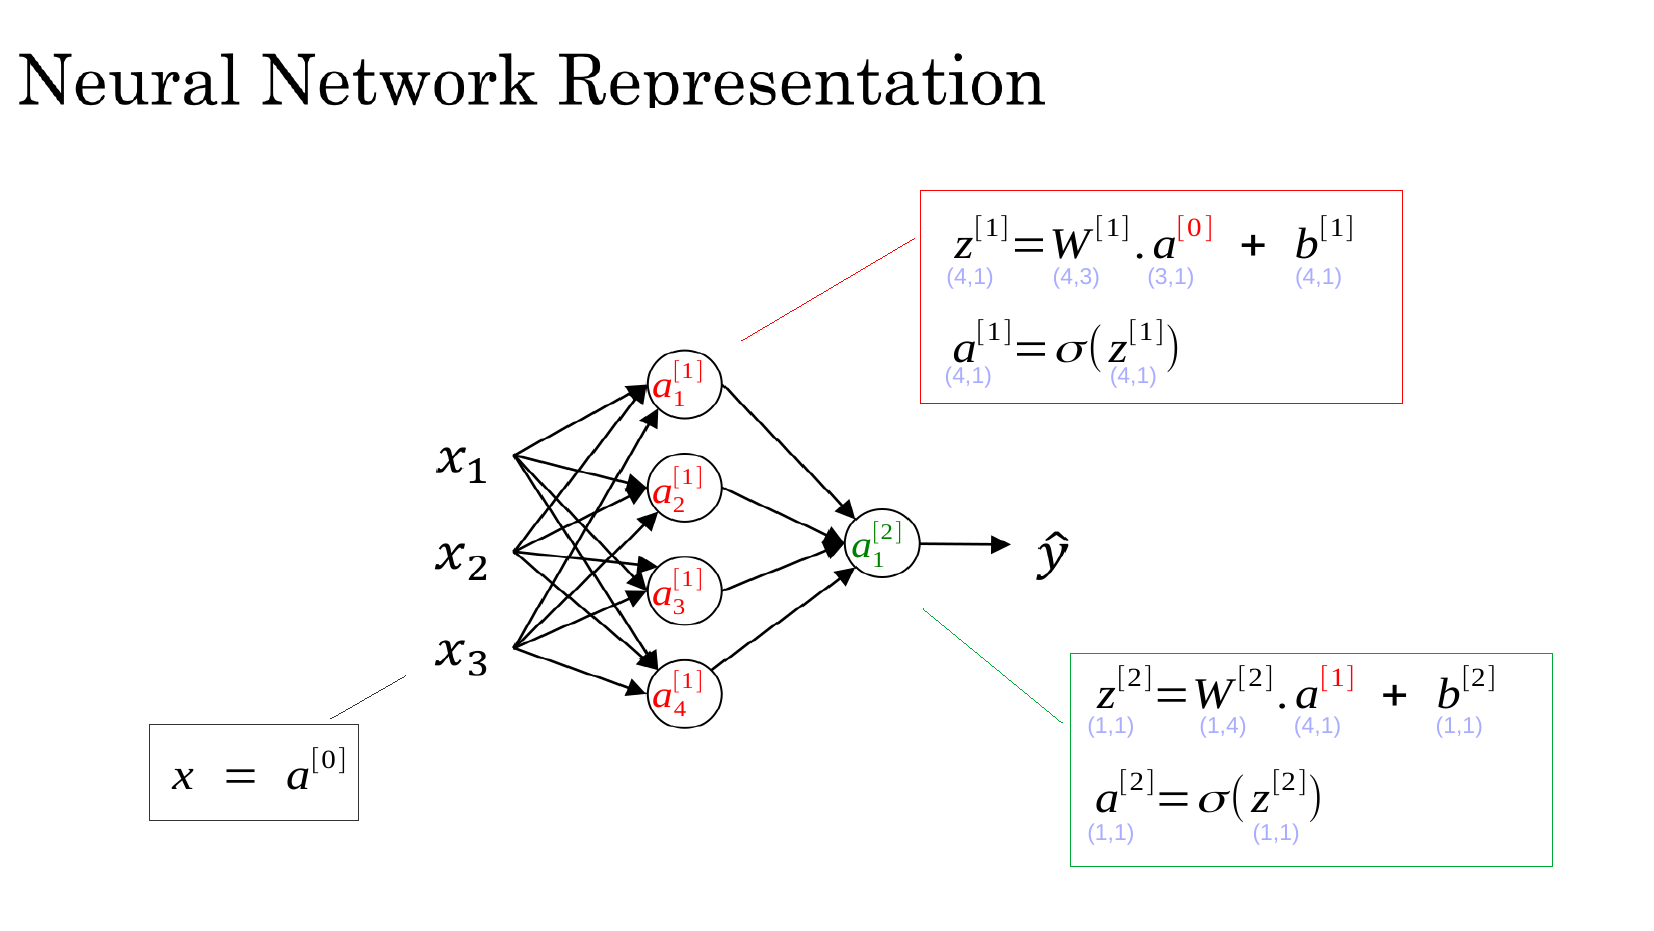

(4,1)
(4,3)
(3,1)
(4,1)
(4,1)
(4,1)
(1,1)
(1,4)
(4,1)
(1,1)
(1,1)
(1,1)